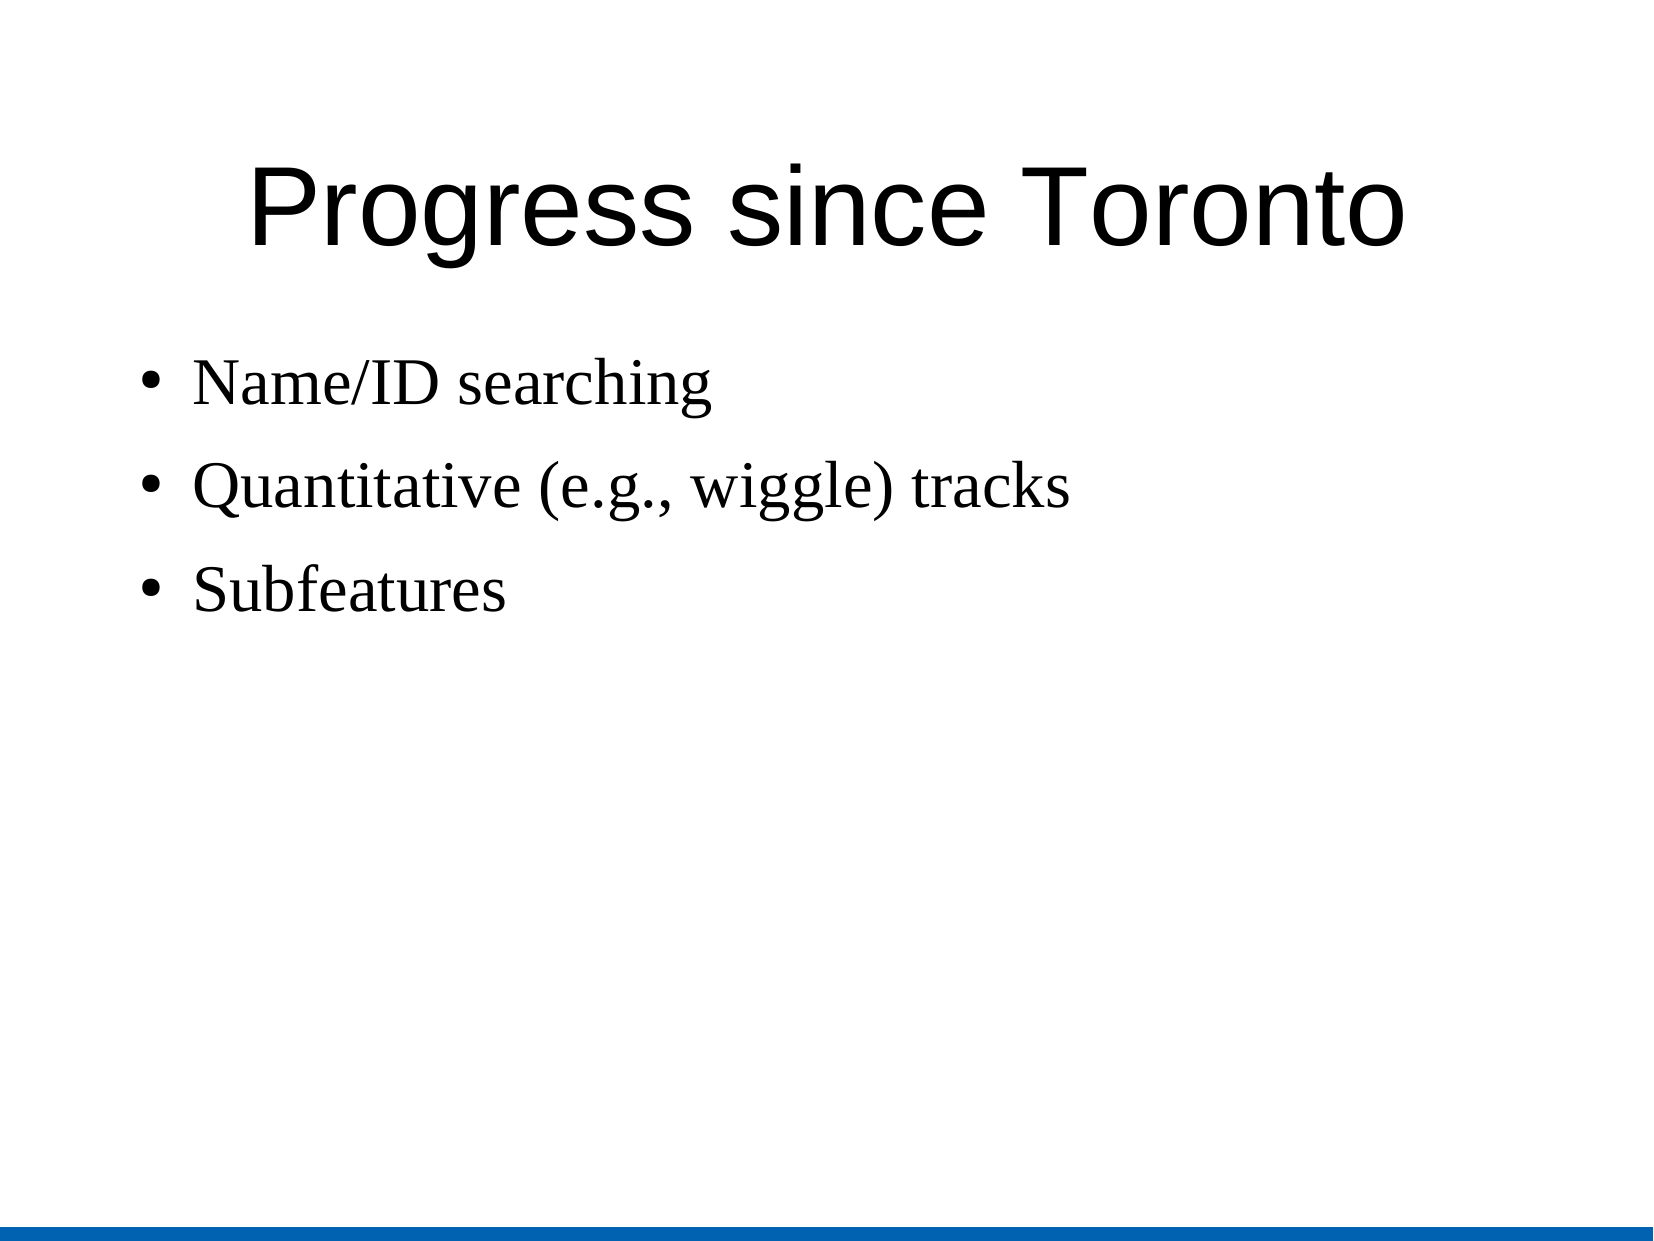

# Progress since Toronto
Name/ID searching
Quantitative (e.g., wiggle) tracks
Subfeatures